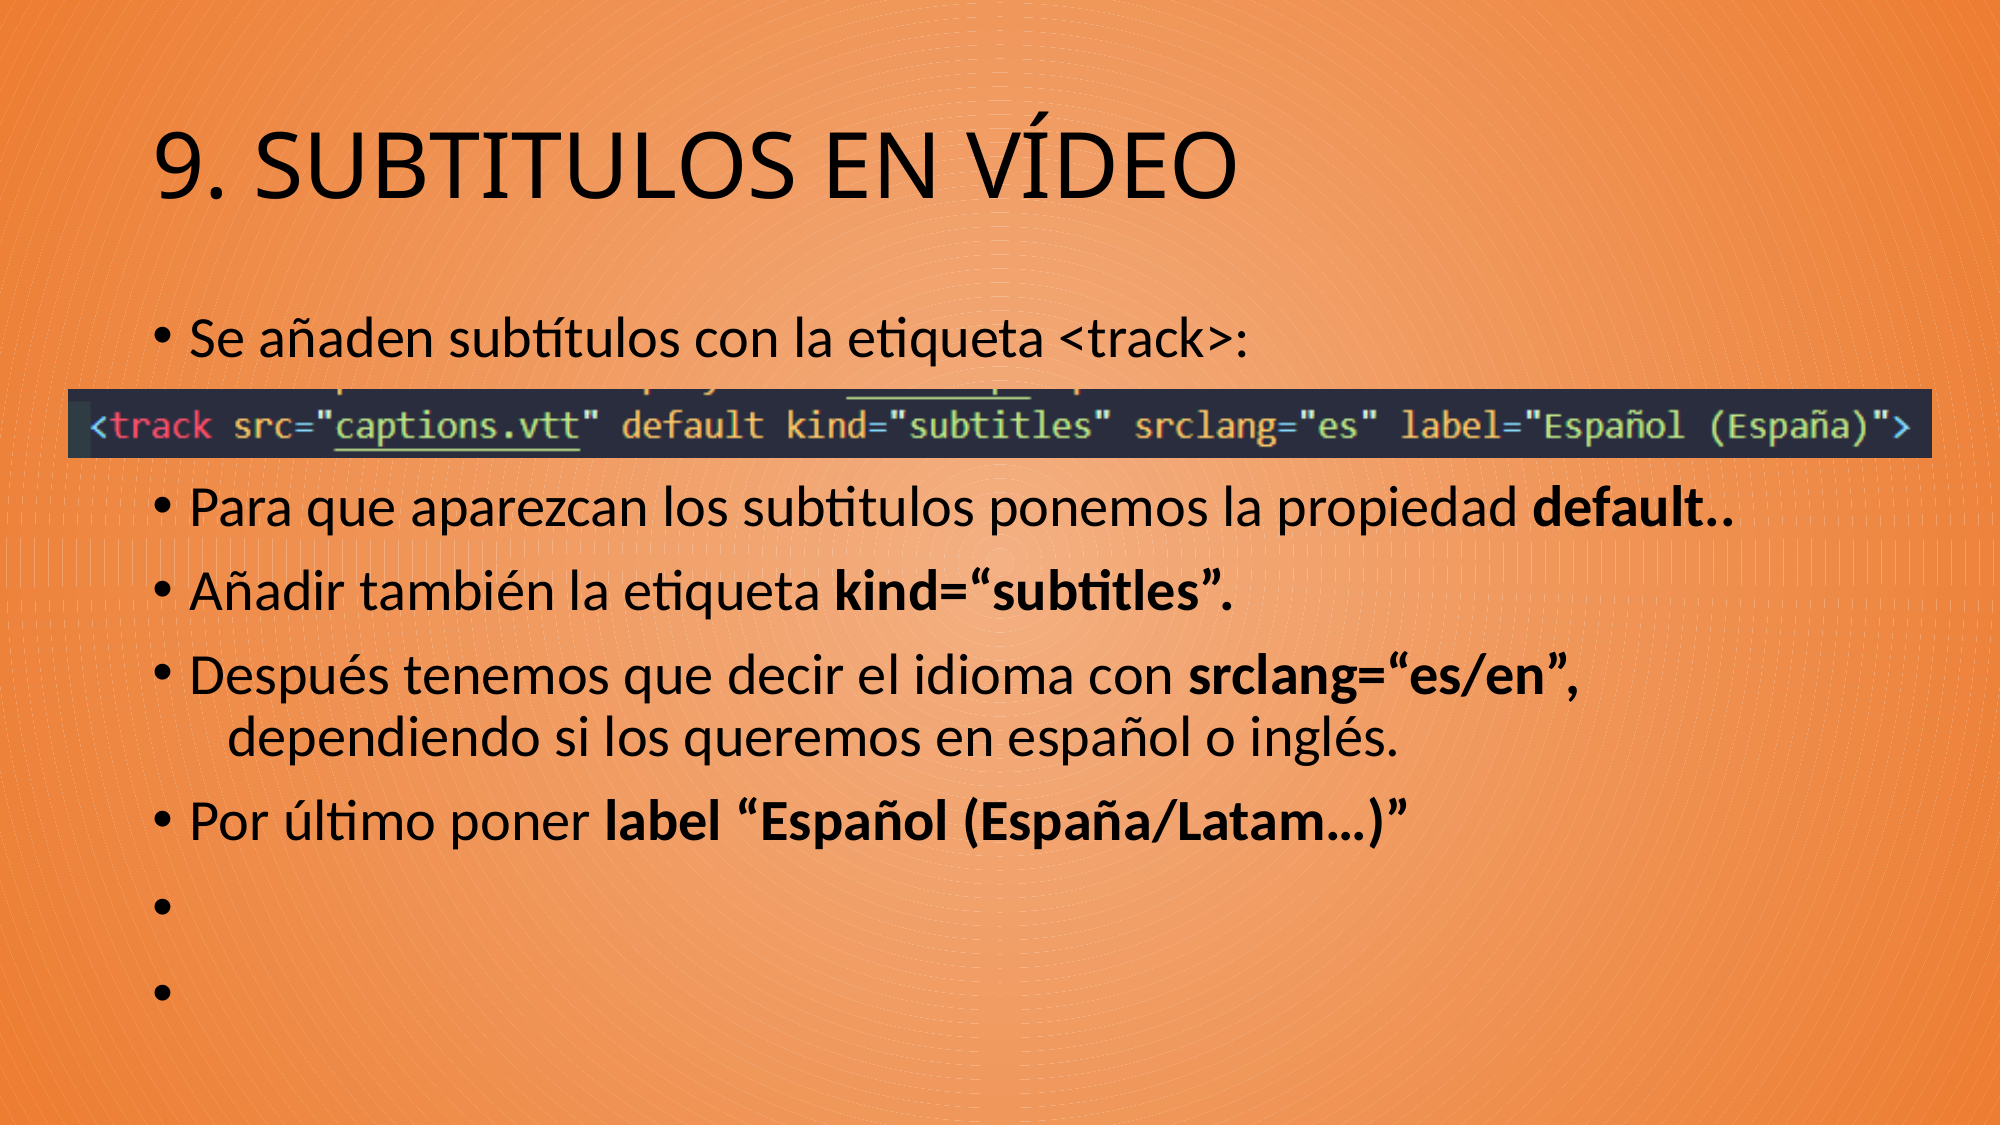

# 9. SUBTITULOS EN VÍDEO
Se añaden subtítulos con la etiqueta <track>:
Para que aparezcan los subtitulos ponemos la propiedad default..
Añadir también la etiqueta kind=“subtitles”.
Después tenemos que decir el idioma con srclang=“es/en”, dependiendo si los queremos en español o inglés.
Por último poner label “Español (España/Latam…)”